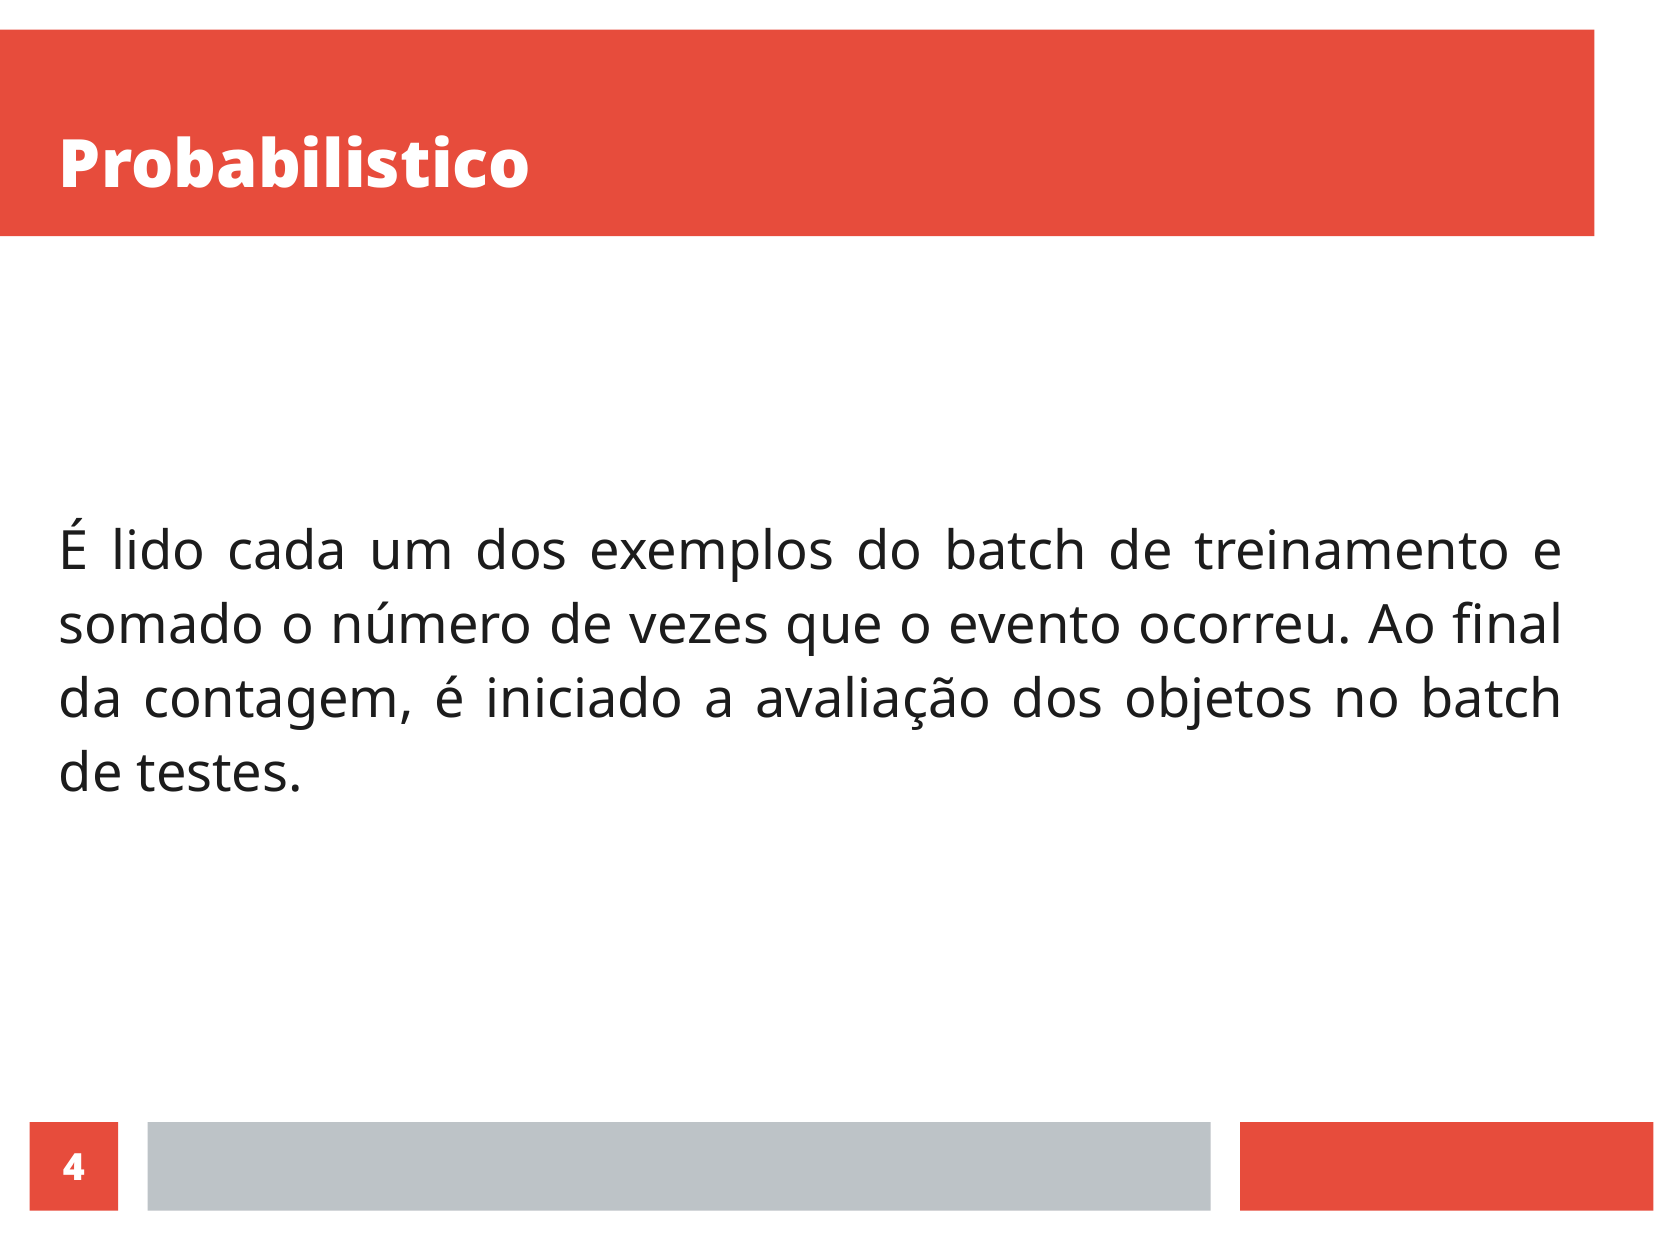

# Probabilistico
É lido cada um dos exemplos do batch de treinamento e somado o número de vezes que o evento ocorreu. Ao final da contagem, é iniciado a avaliação dos objetos no batch de testes.
4